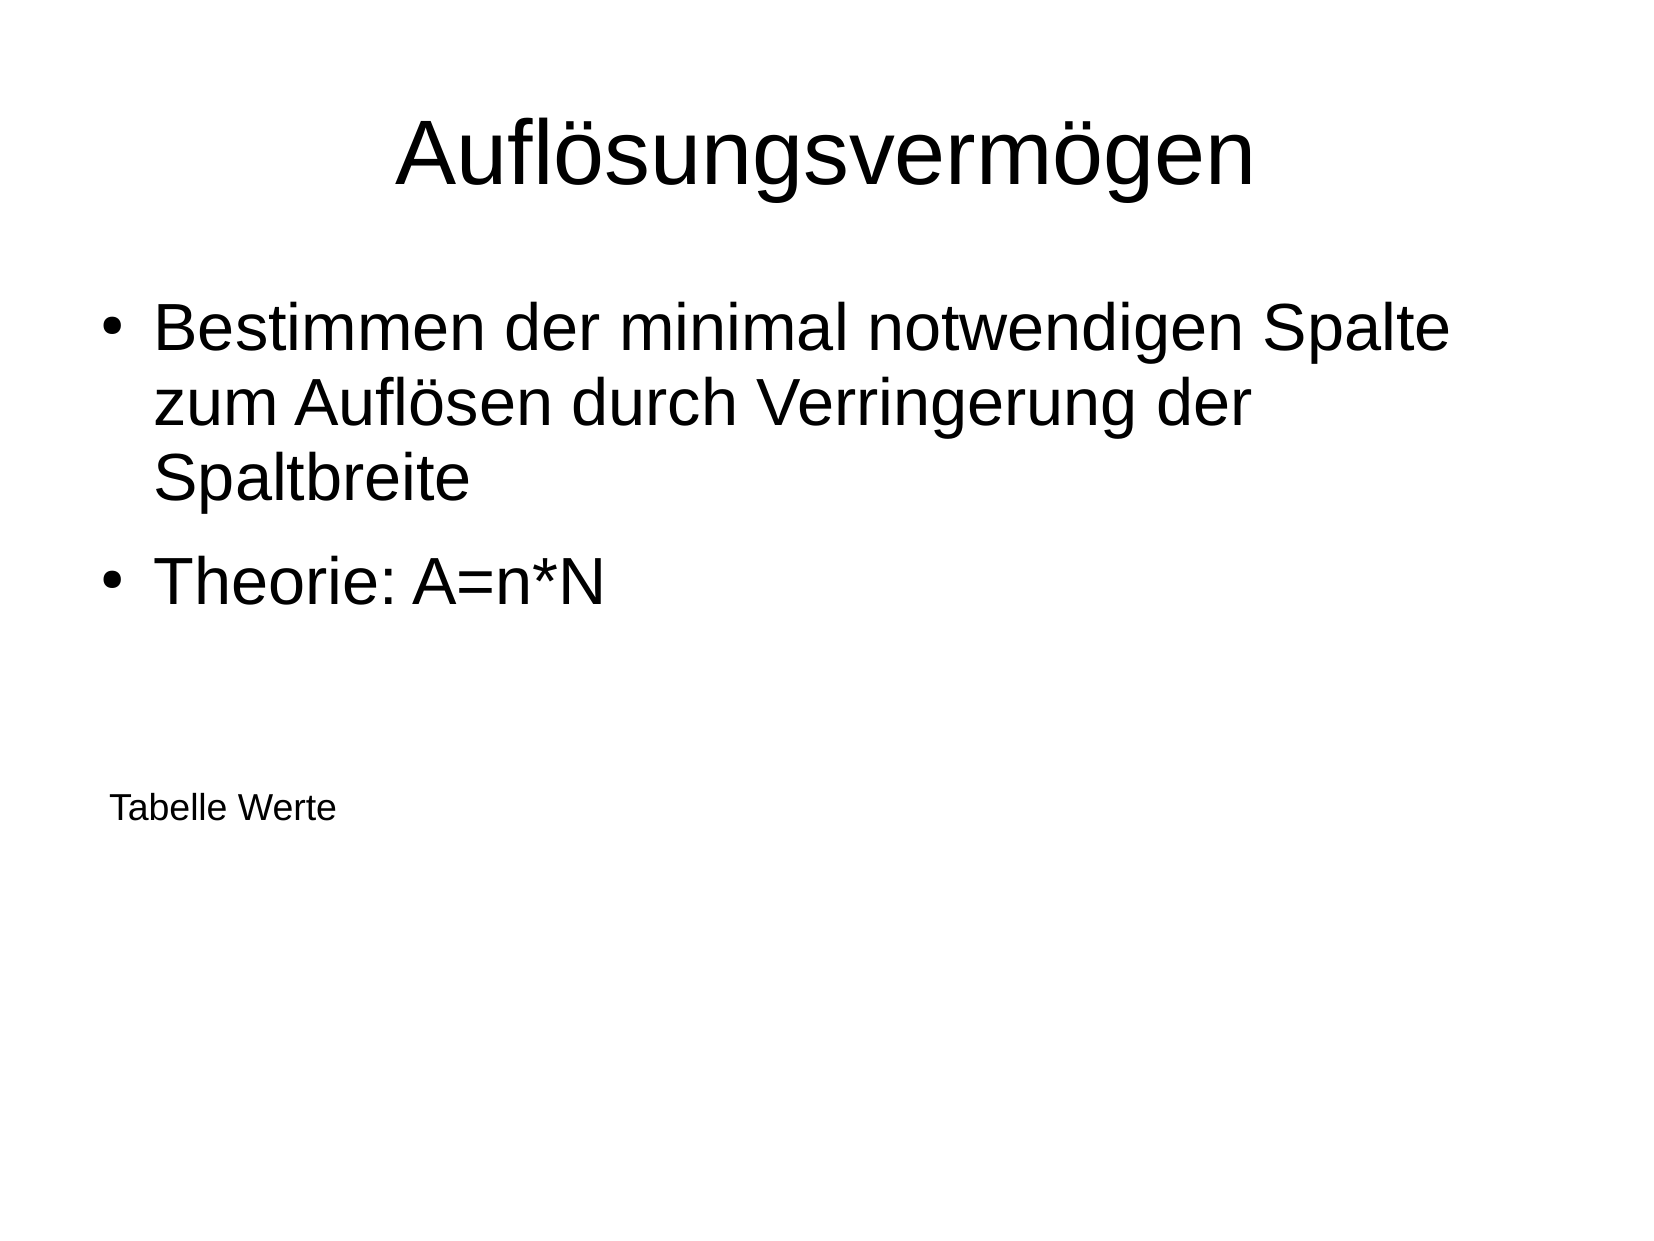

# Auflösungsvermögen
Bestimmen der minimal notwendigen Spalte zum Auflösen durch Verringerung der Spaltbreite
Theorie: A=n*N
Tabelle Werte